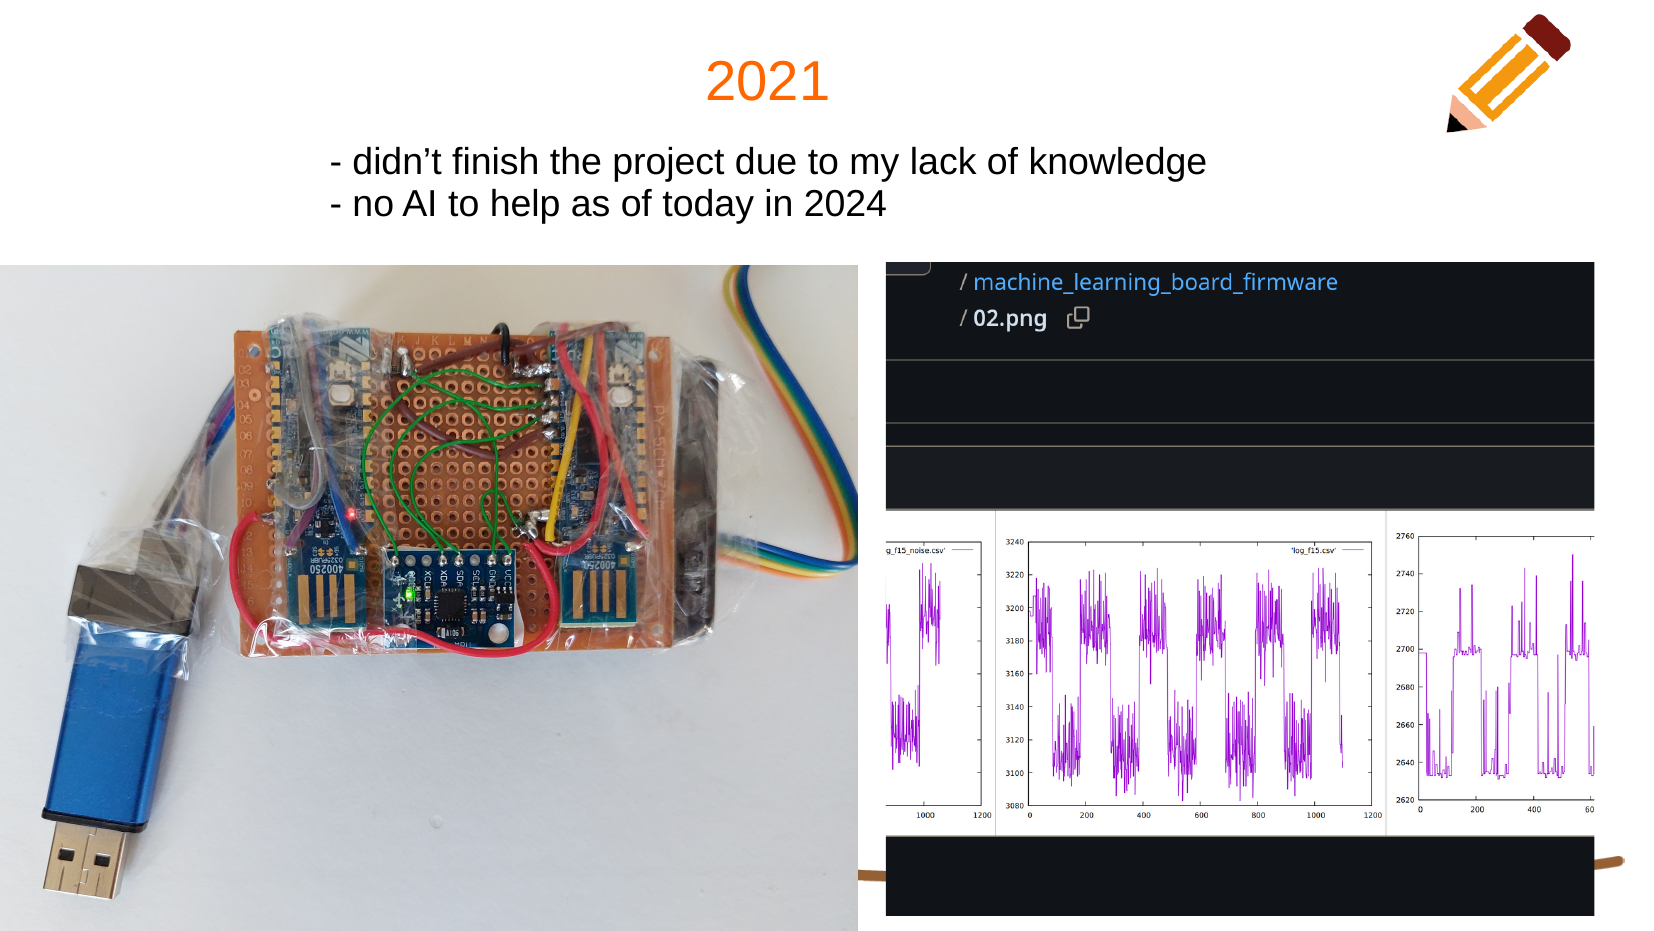

# 2021
- didn’t finish the project due to my lack of knowledge
- no AI to help as of today in 2024
2